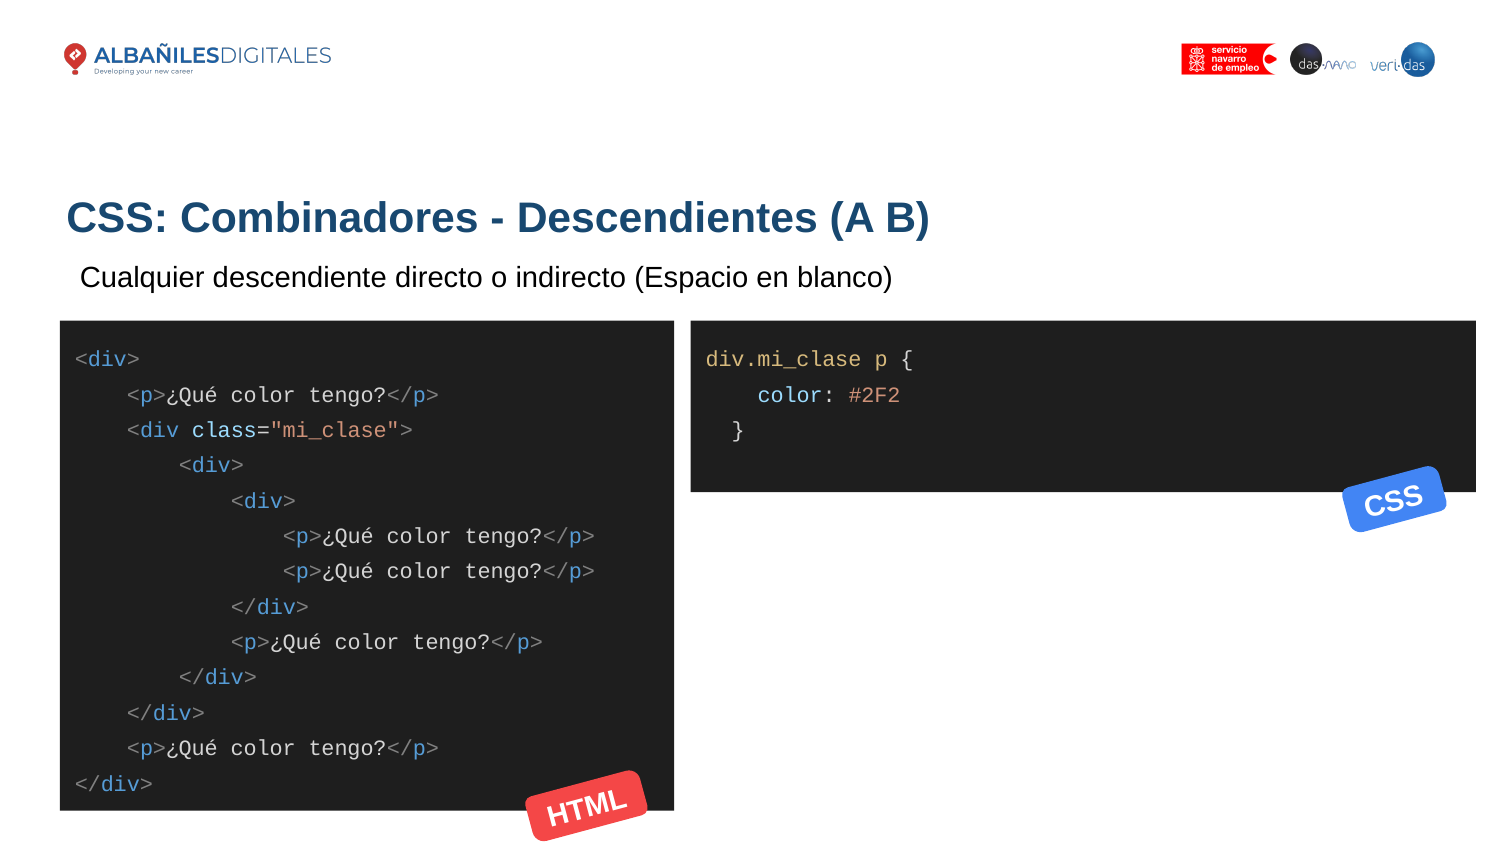

CSS: Combinadores - Descendientes (A B)
Cualquier descendiente directo o indirecto (Espacio en blanco)
<div>
 <p>¿Qué color tengo?</p>
 <div class="mi_clase">
 <div>
 <div>
 <p>¿Qué color tengo?</p>
 <p>¿Qué color tengo?</p>
 </div>
 <p>¿Qué color tengo?</p>
 </div>
 </div>
 <p>¿Qué color tengo?</p>
</div>
div.mi_clase p {
 color: #2F2
 }
CSS
HTML